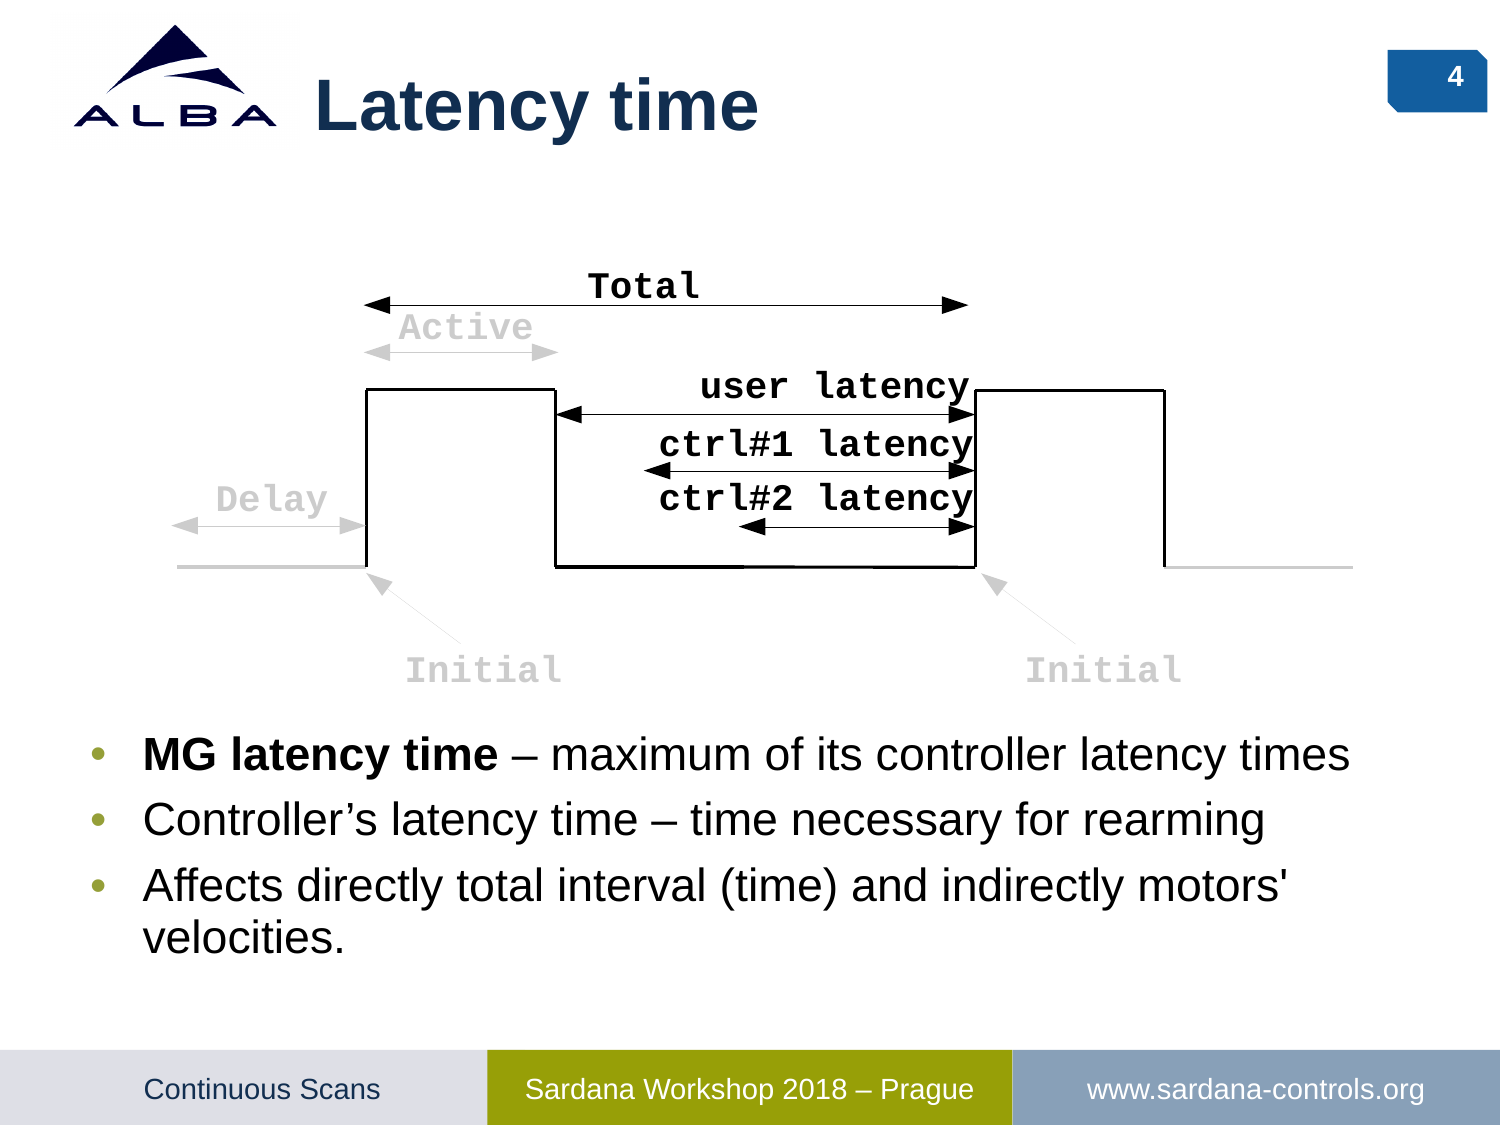

# Latency time
Total
Active
user latency
ctrl#1 latency
ctrl#2 latency
Delay
Initial
Initial
MG latency time – maximum of its controller latency times
Controller’s latency time – time necessary for rearming
Affects directly total interval (time) and indirectly motors' velocities.